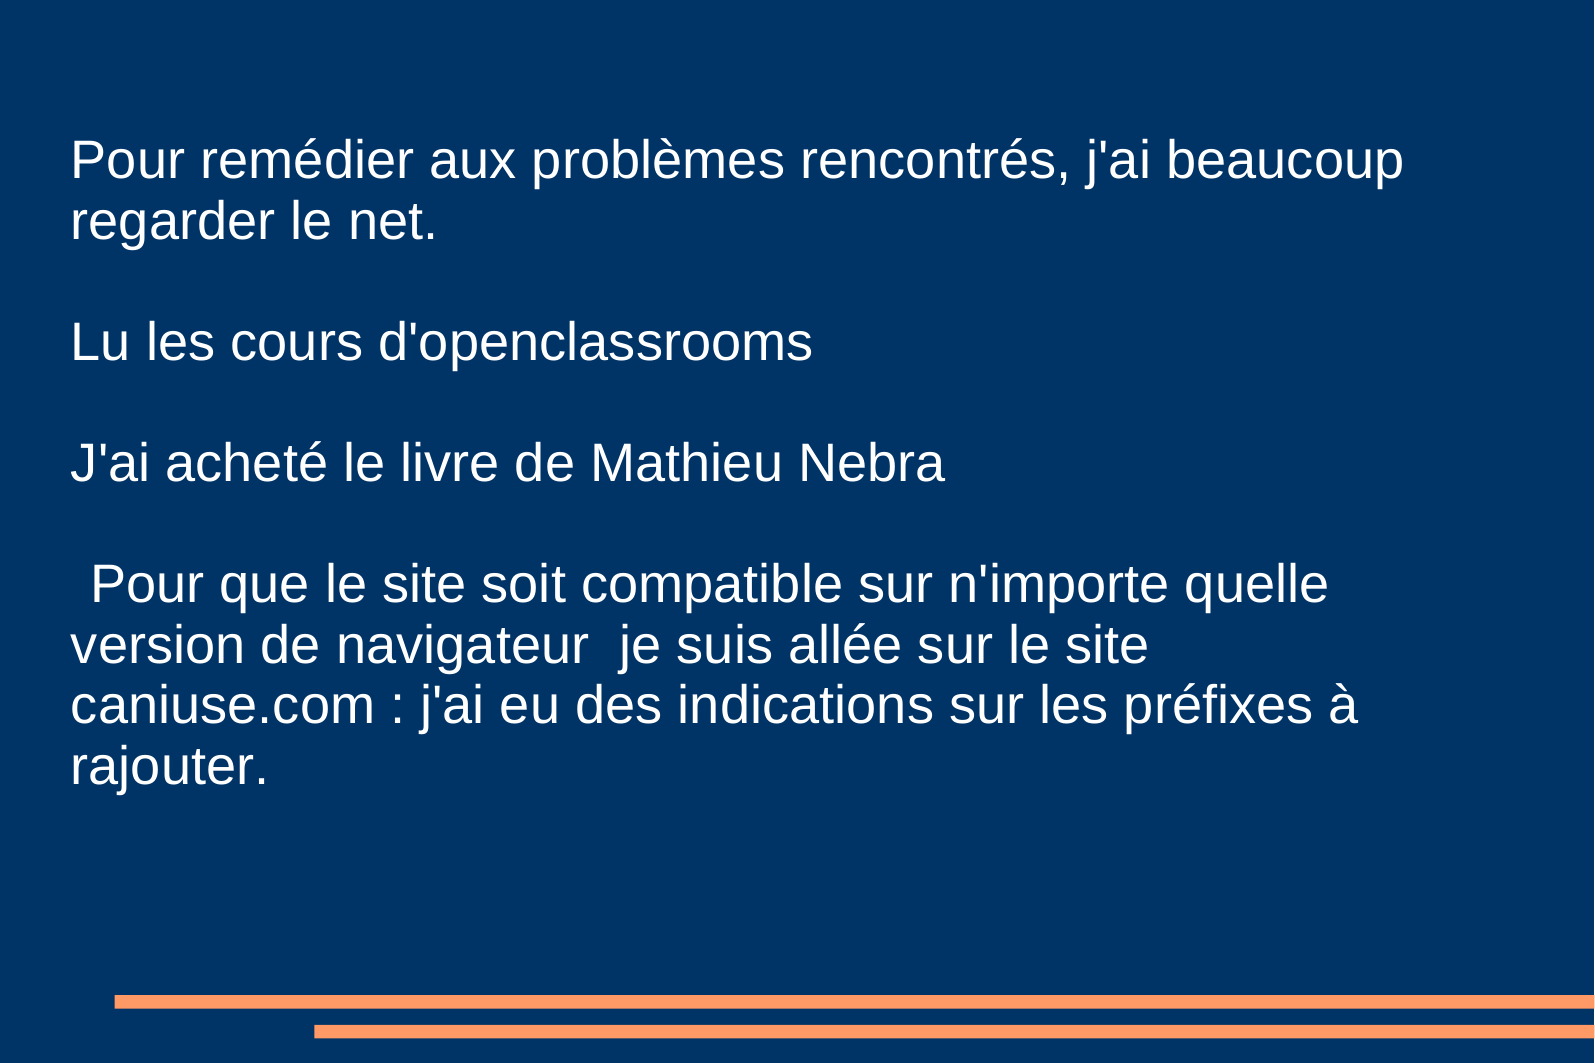

Pour remédier aux problèmes rencontrés, j'ai beaucoup regarder le net.
Lu les cours d'openclassrooms
J'ai acheté le livre de Mathieu Nebra
Pour que le site soit compatible sur n'importe quelle version de navigateur je suis allée sur le site caniuse.com : j'ai eu des indications sur les préfixes à rajouter.